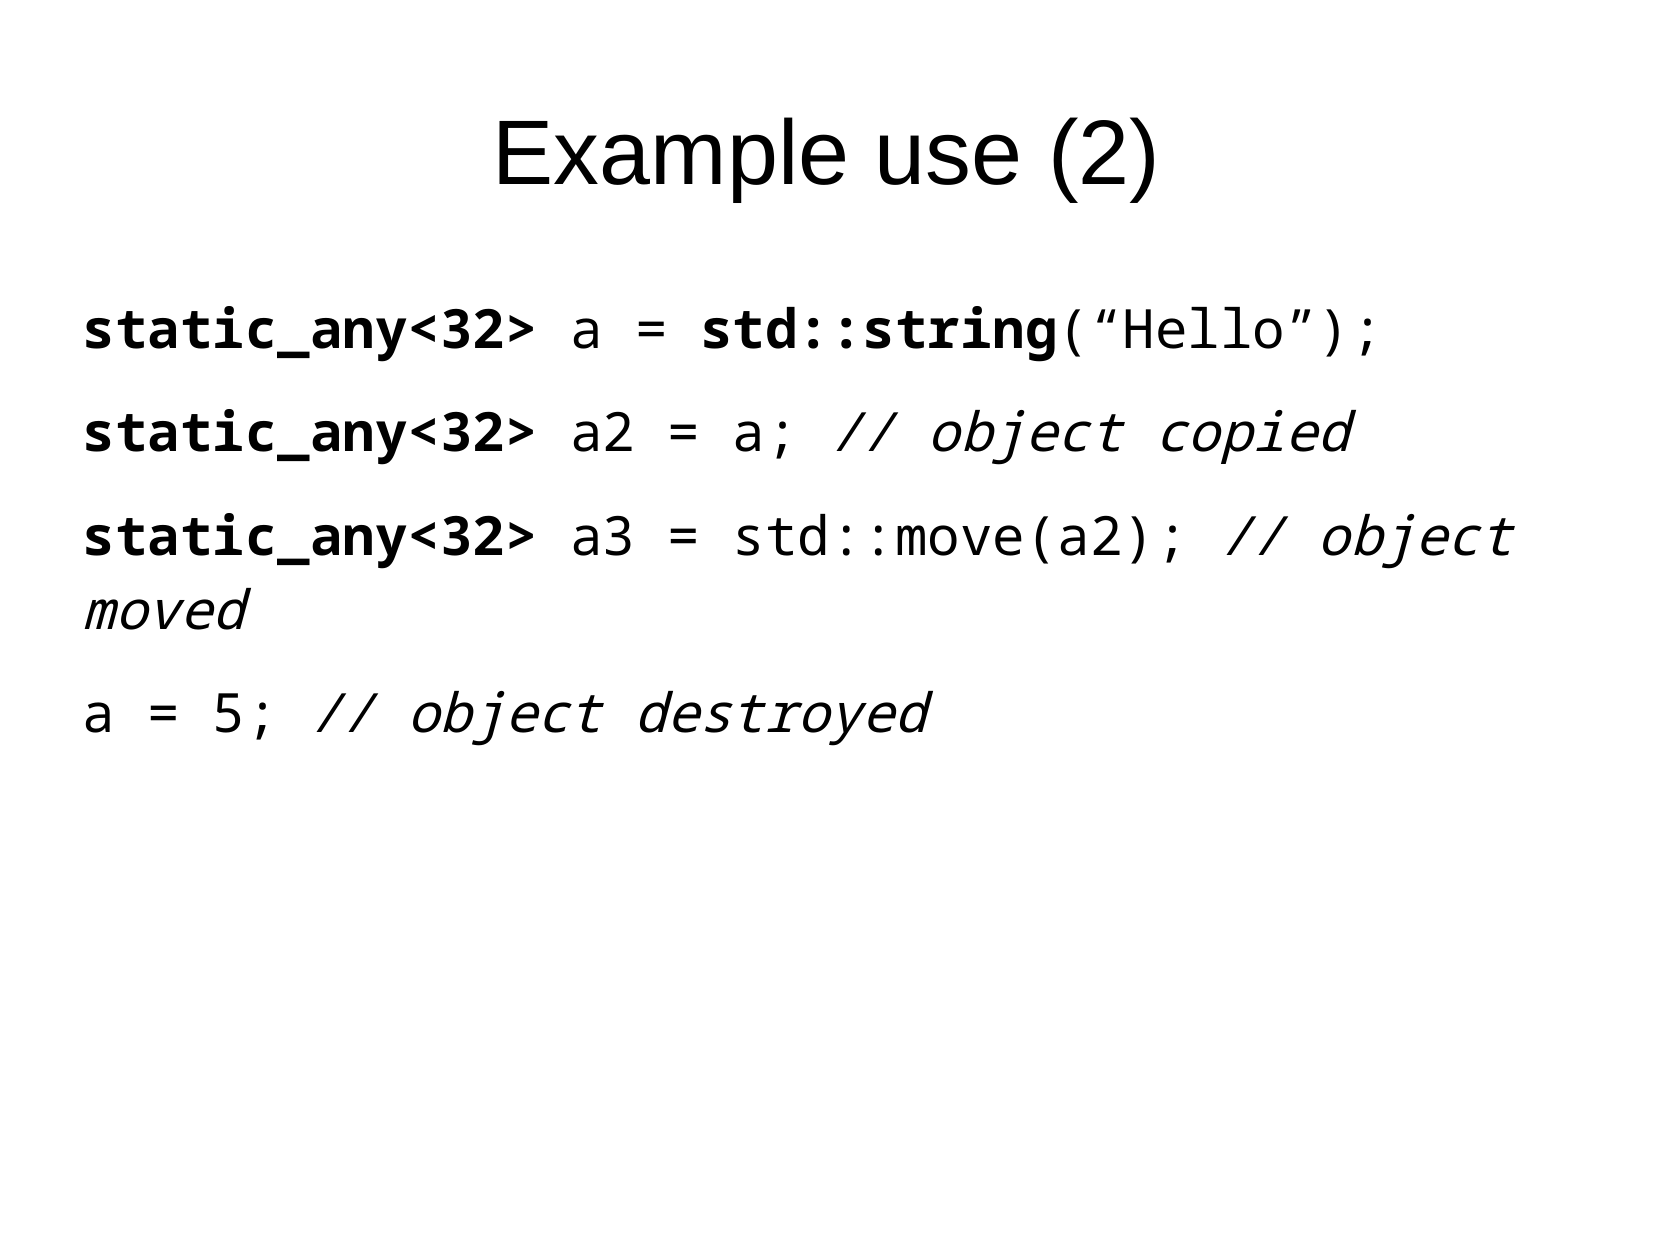

# Example use (2)
static_any<32> a = std::string(“Hello”);
static_any<32> a2 = a; // object copied
static_any<32> a3 = std::move(a2); // object moved
a = 5; // object destroyed